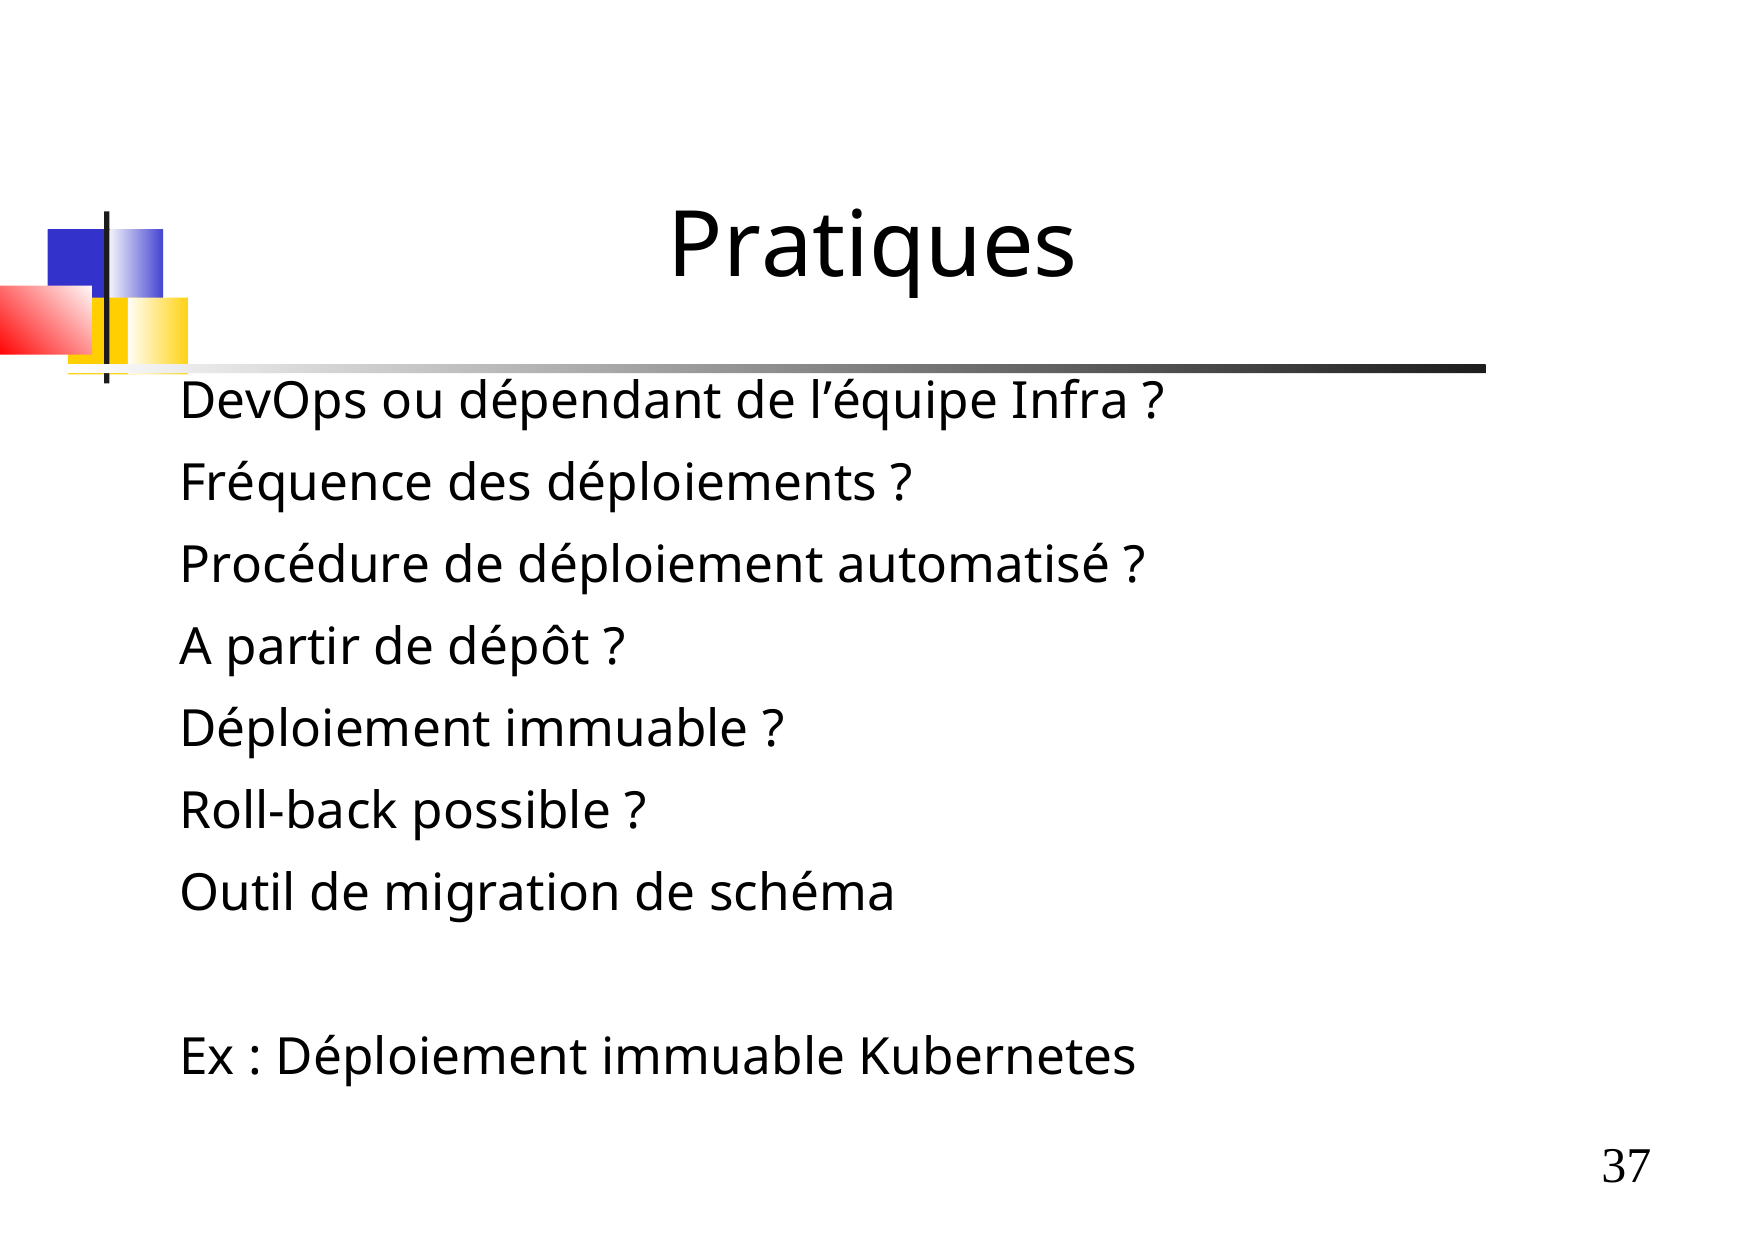

# Pratiques
DevOps ou dépendant de l’équipe Infra ?
Fréquence des déploiements ?
Procédure de déploiement automatisé ?
A partir de dépôt ?
Déploiement immuable ?
Roll-back possible ?
Outil de migration de schéma
Ex : Déploiement immuable Kubernetes